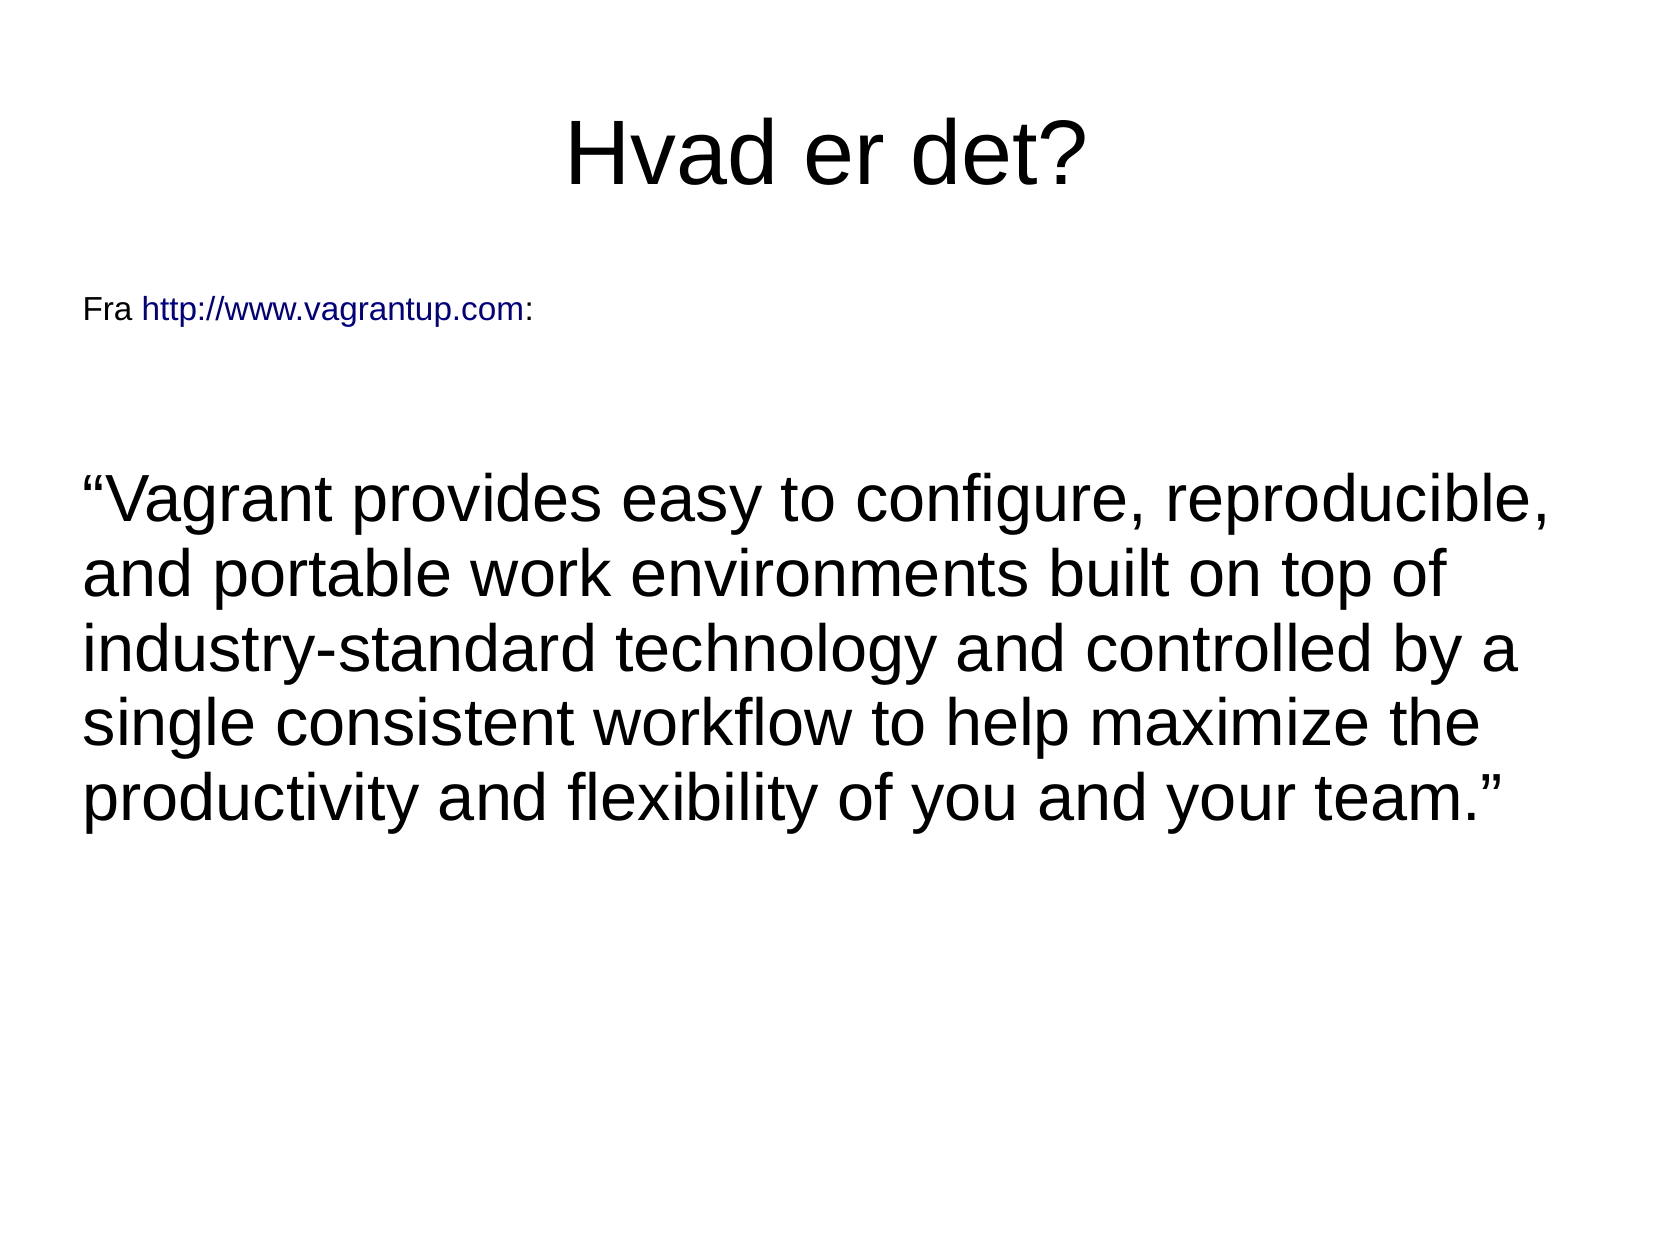

# Hvad er det?
Fra http://www.vagrantup.com:
“Vagrant provides easy to configure, reproducible, and portable work environments built on top of industry-standard technology and controlled by a single consistent workflow to help maximize the productivity and flexibility of you and your team.”